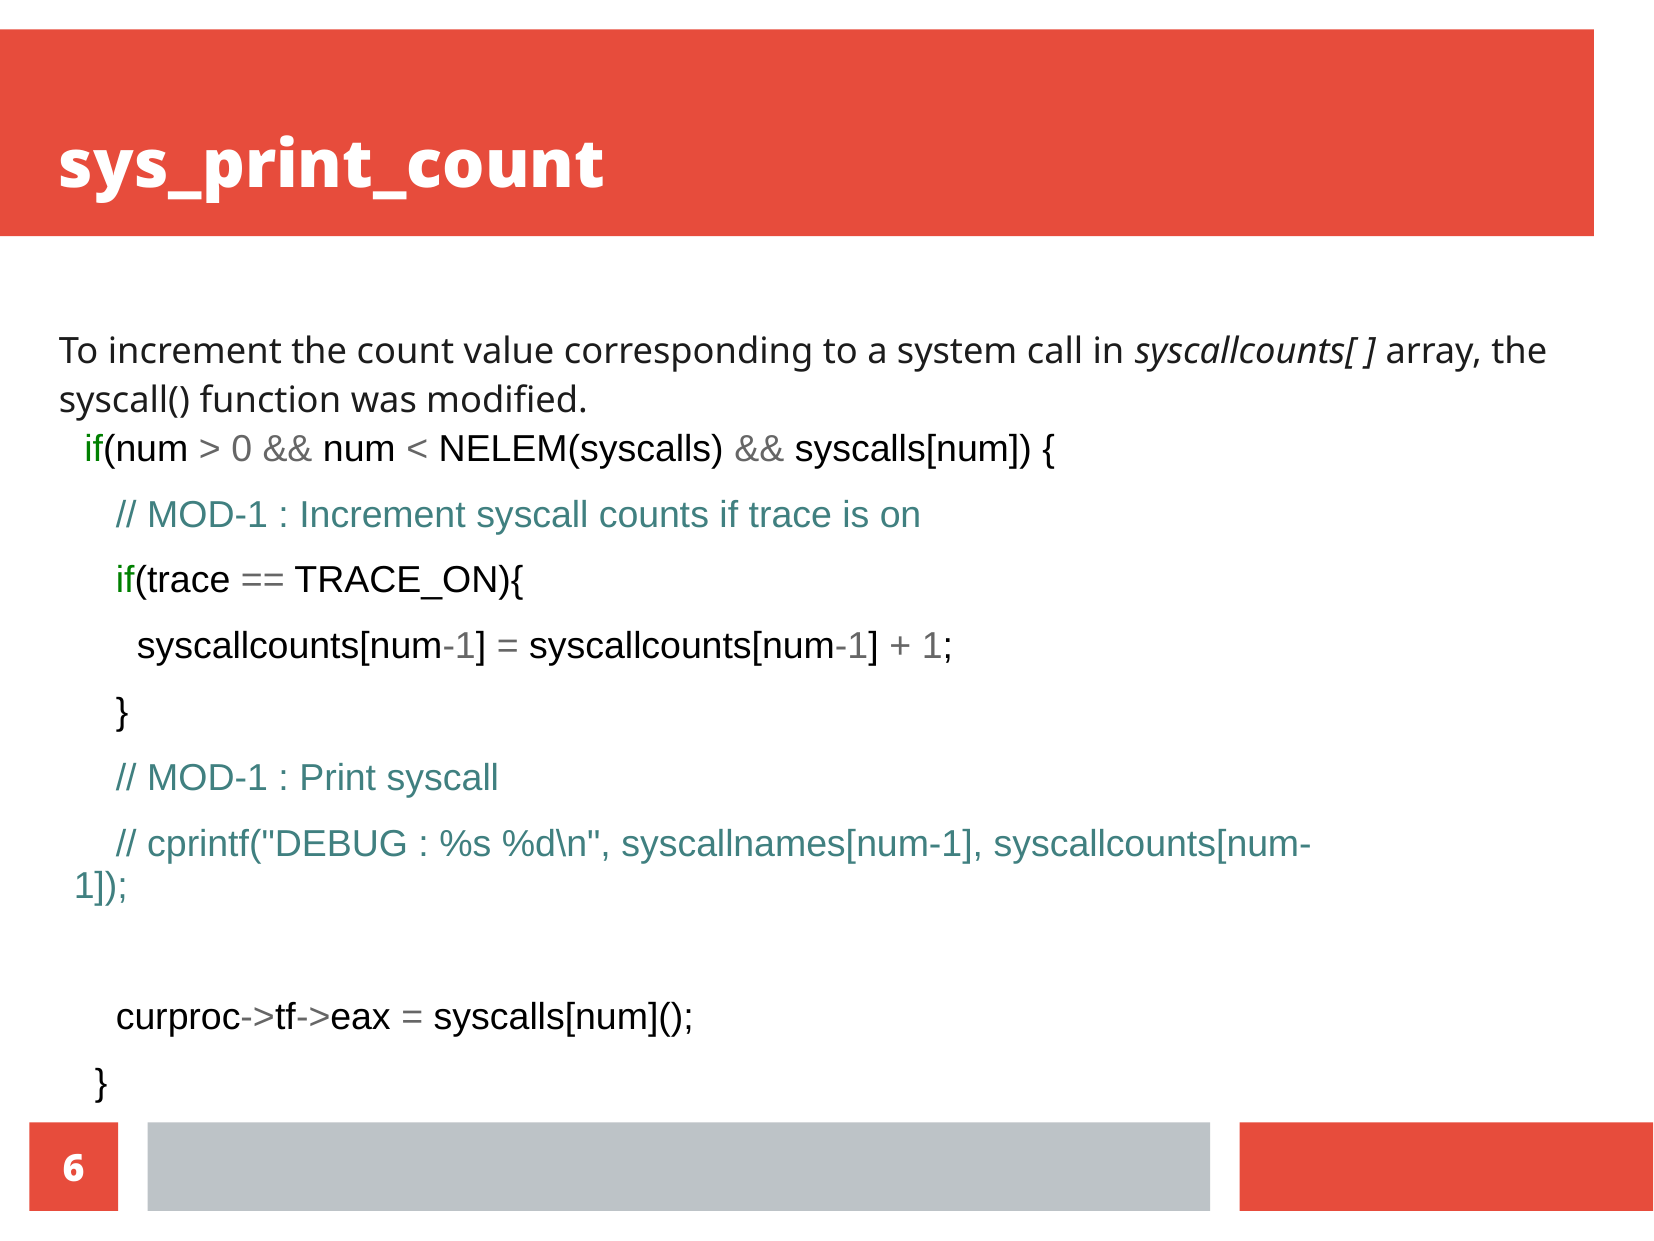

# sys_print_count
To increment the count value corresponding to a system call in syscallcounts[ ] array, the syscall() function was modified.
 if(num > 0 && num < NELEM(syscalls) && syscalls[num]) {
 // MOD-1 : Increment syscall counts if trace is on
 if(trace == TRACE_ON){
 syscallcounts[num-1] = syscallcounts[num-1] + 1;
 }
 // MOD-1 : Print syscall
 // cprintf("DEBUG : %s %d\n", syscallnames[num-1], syscallcounts[num- 1]);
 curproc->tf->eax = syscalls[num]();
 }
6